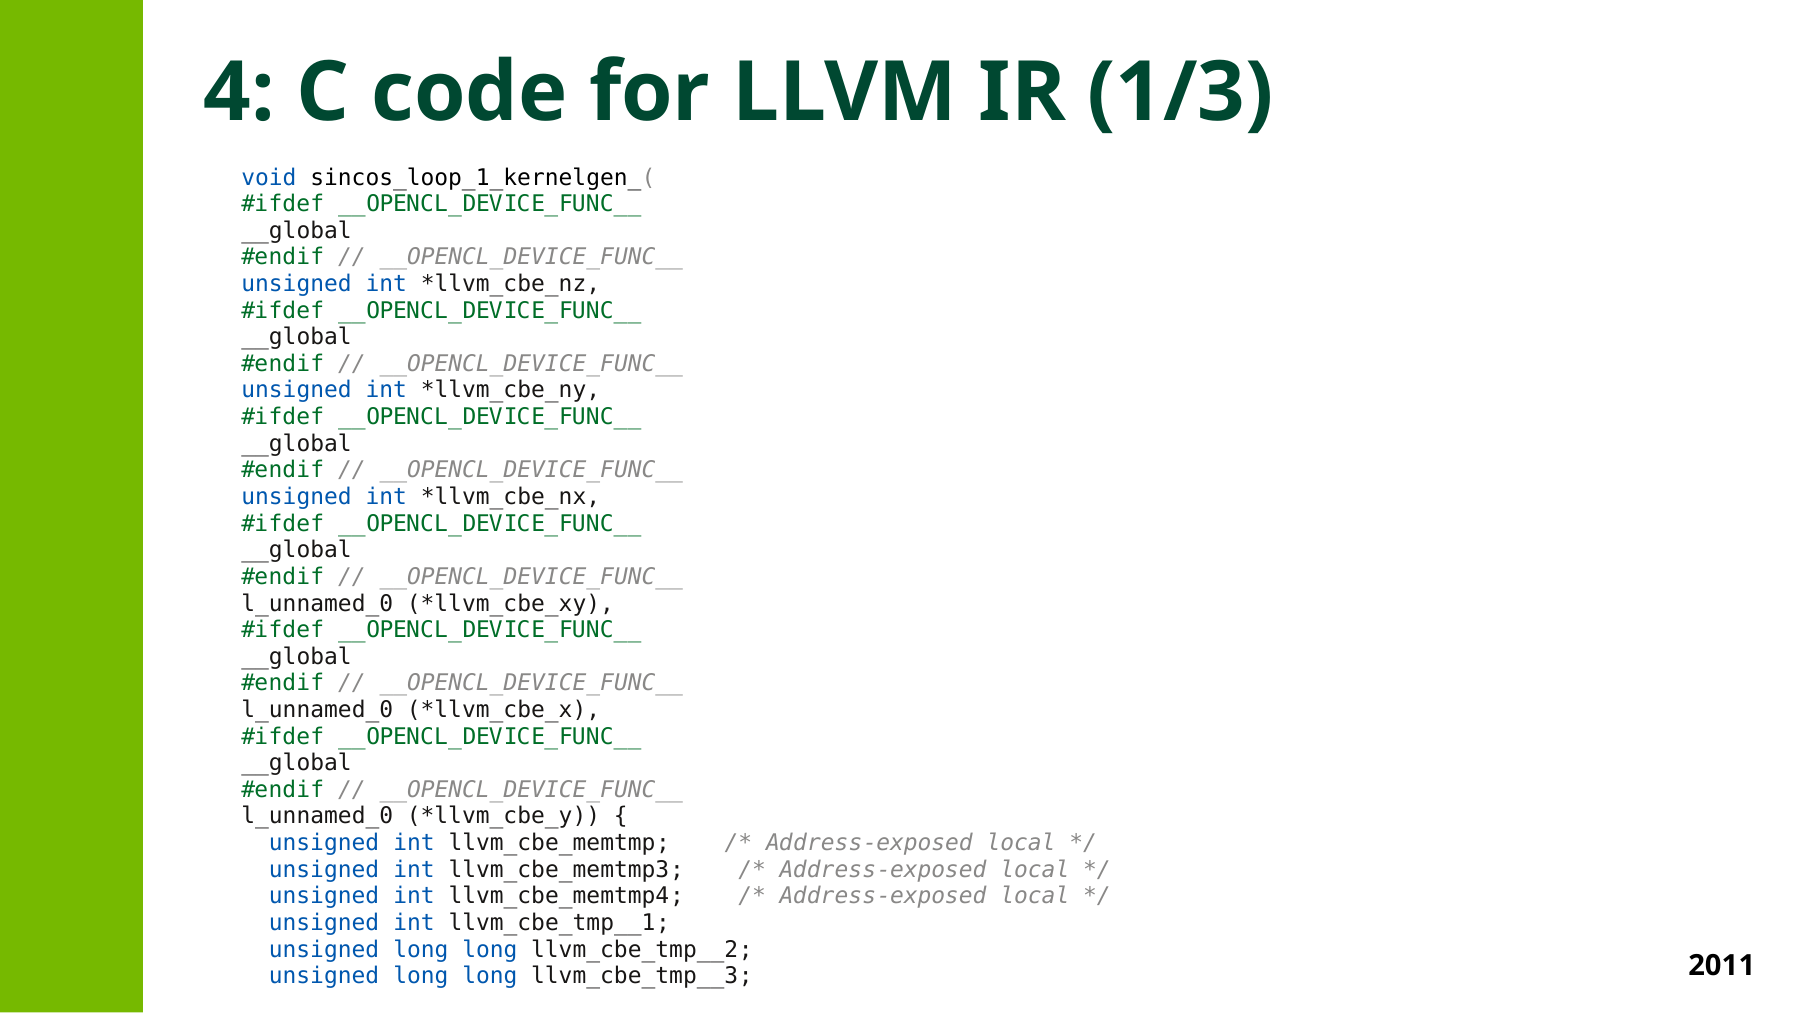

# 4: C code for LLVM IR (1/3)